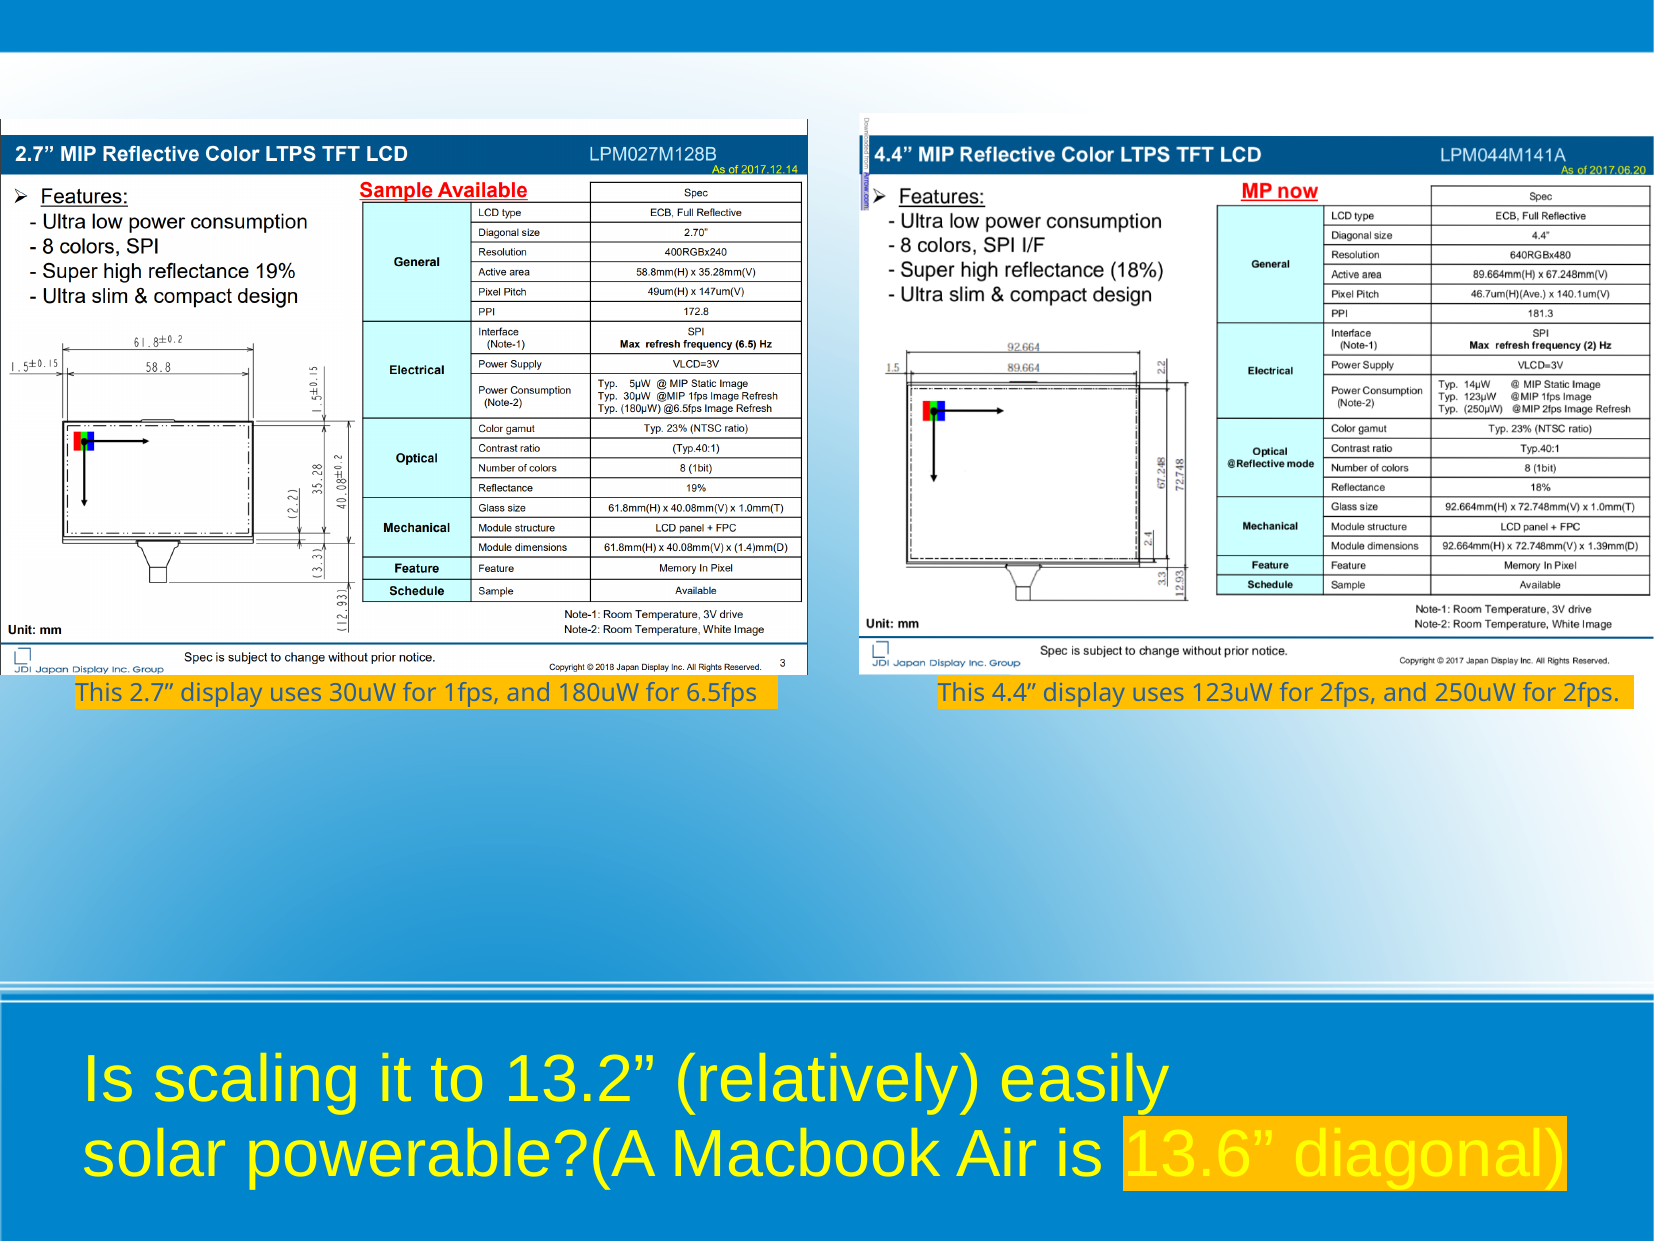

This 2.7” display uses 30uW for 1fps, and 180uW for 6.5fps
This 4.4” display uses 123uW for 2fps, and 250uW for 2fps.
# Is scaling it to 13.2” (relatively) easily solar powerable?(A Macbook Air is 13.6” diagonal)